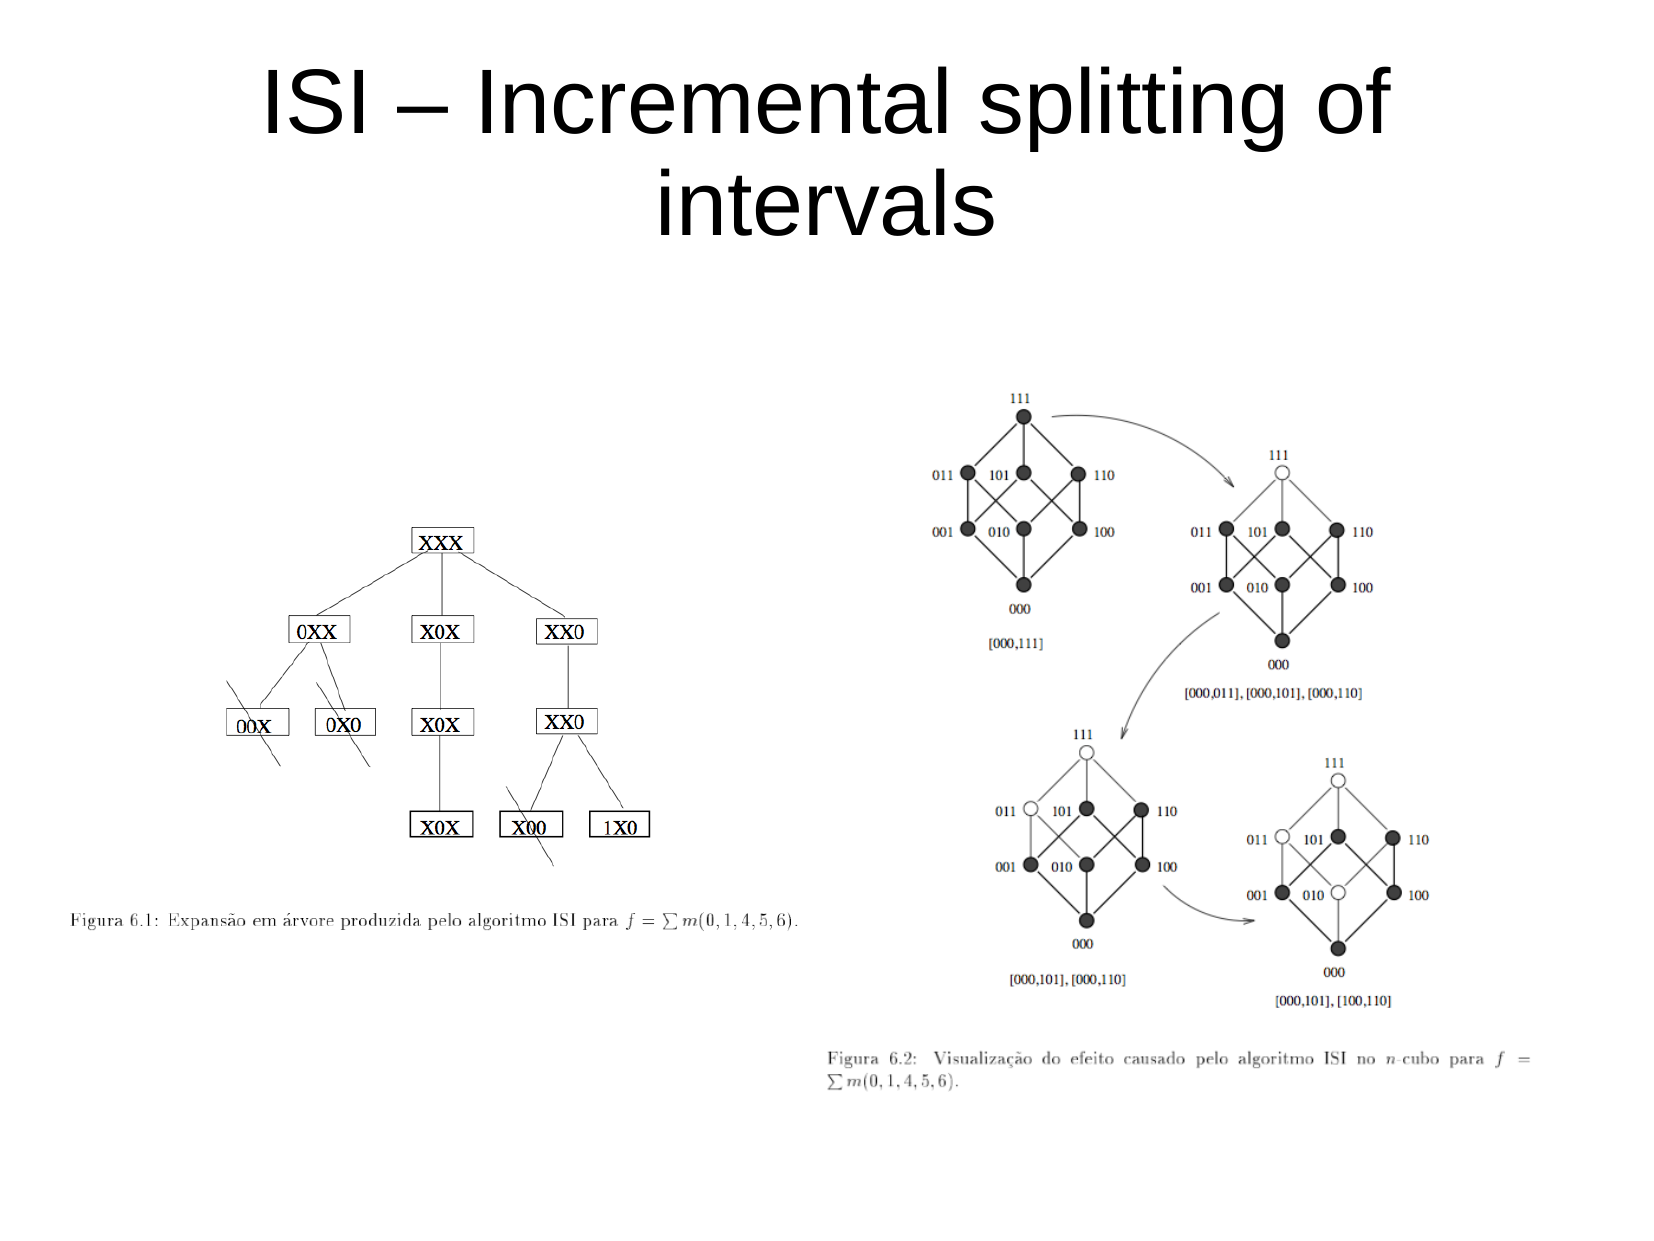

# ISI – Incremental splitting of intervals